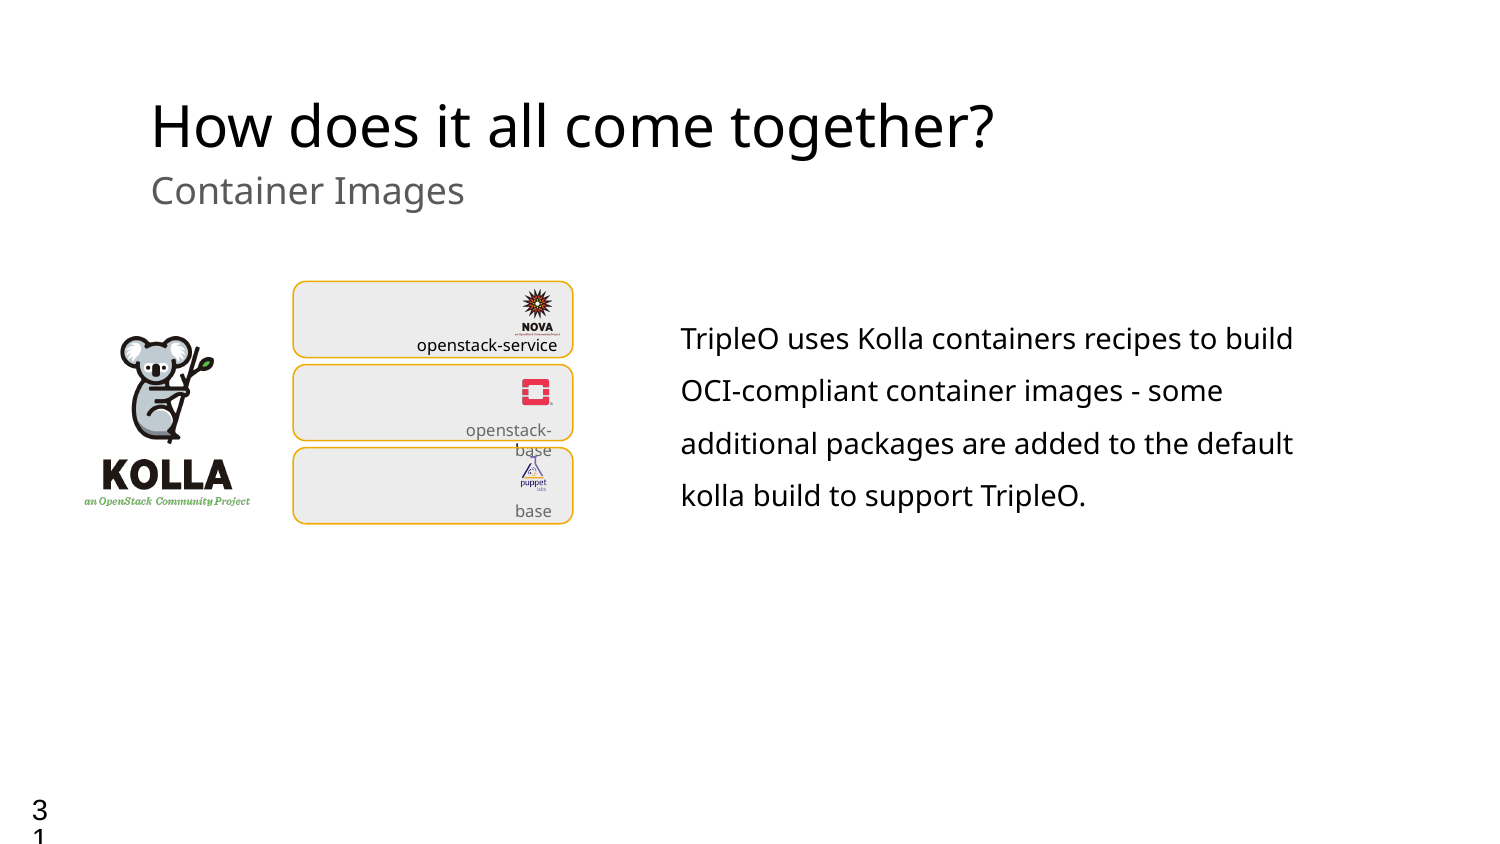

# How does it all come together?
Container Images
TripleO uses Kolla containers recipes to build OCI-compliant container images - some additional packages are added to the default kolla build to support TripleO.
openstack-service
openstack-base
base